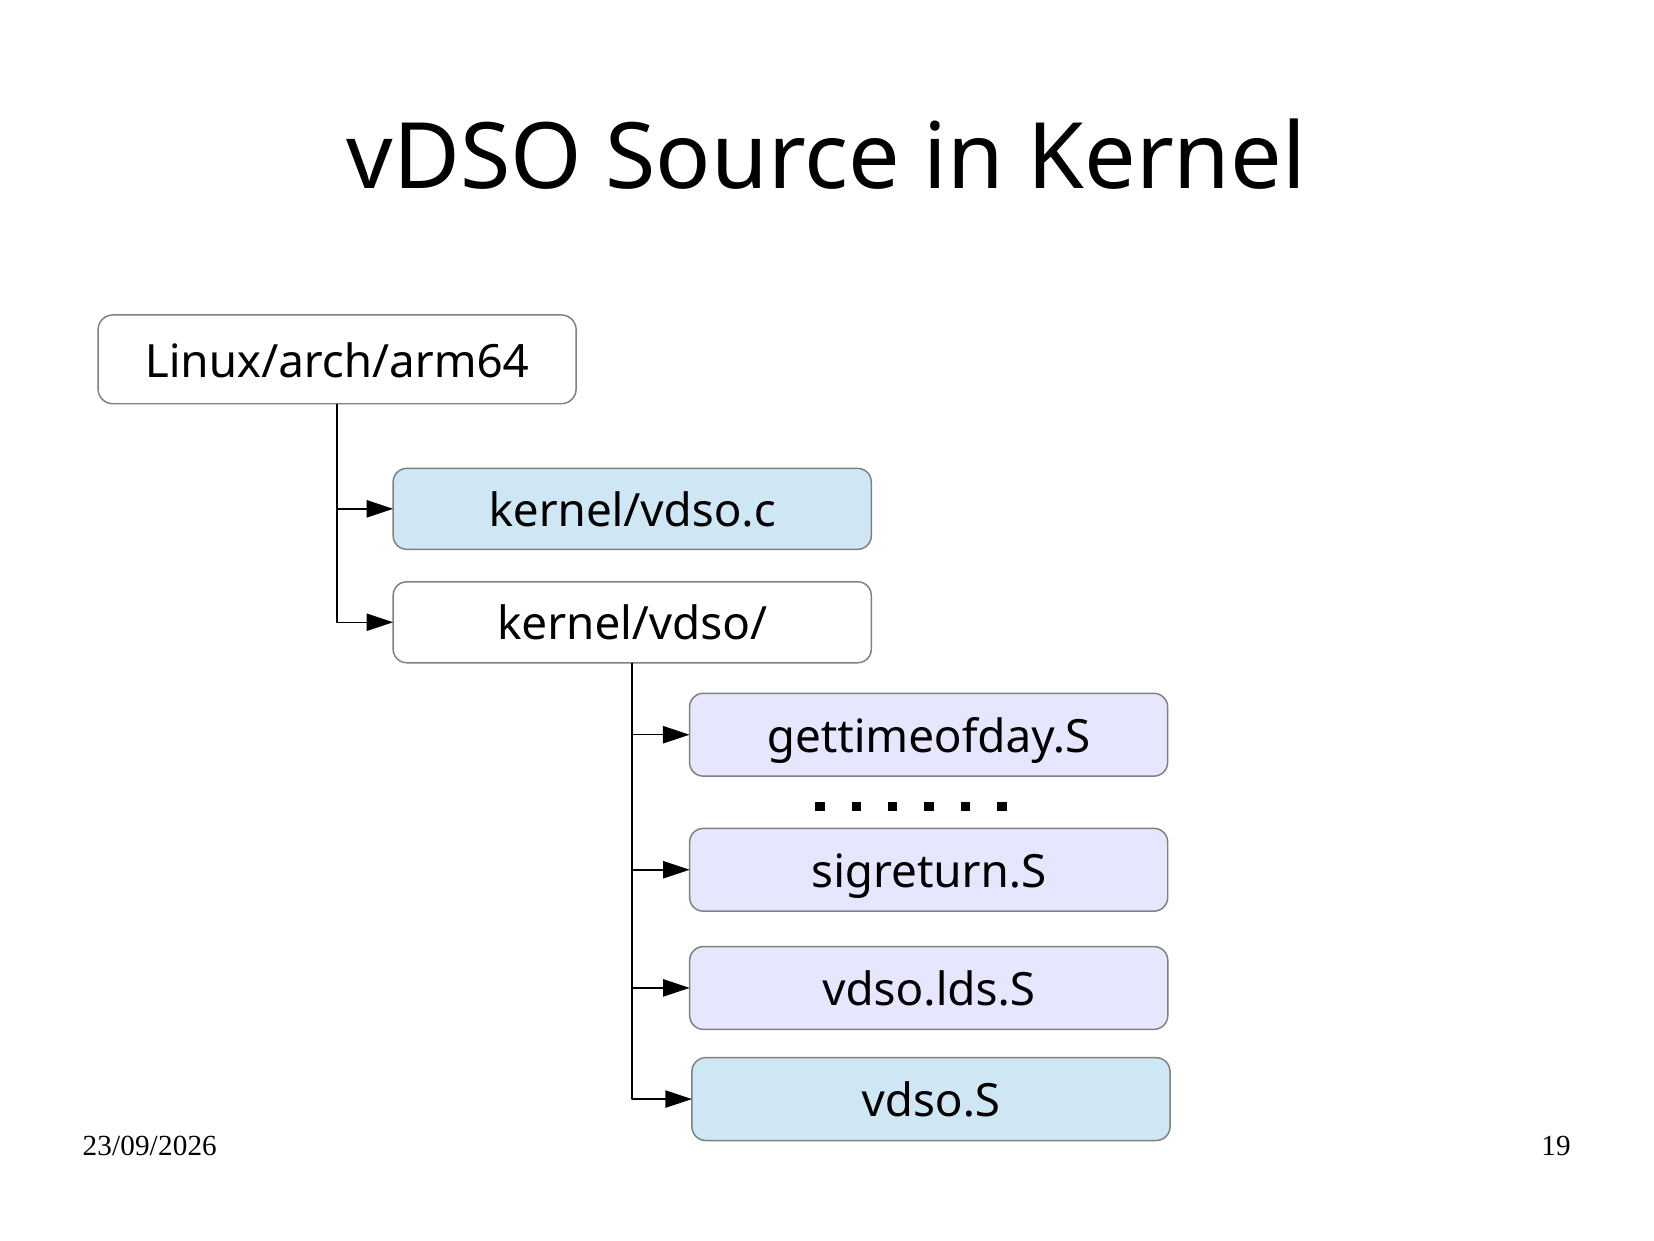

# vDSO Source in Kernel
Linux/arch/arm64
kernel/vdso.c
kernel/vdso/
gettimeofday.S
sigreturn.S
vdso.lds.S
vdso.S
19